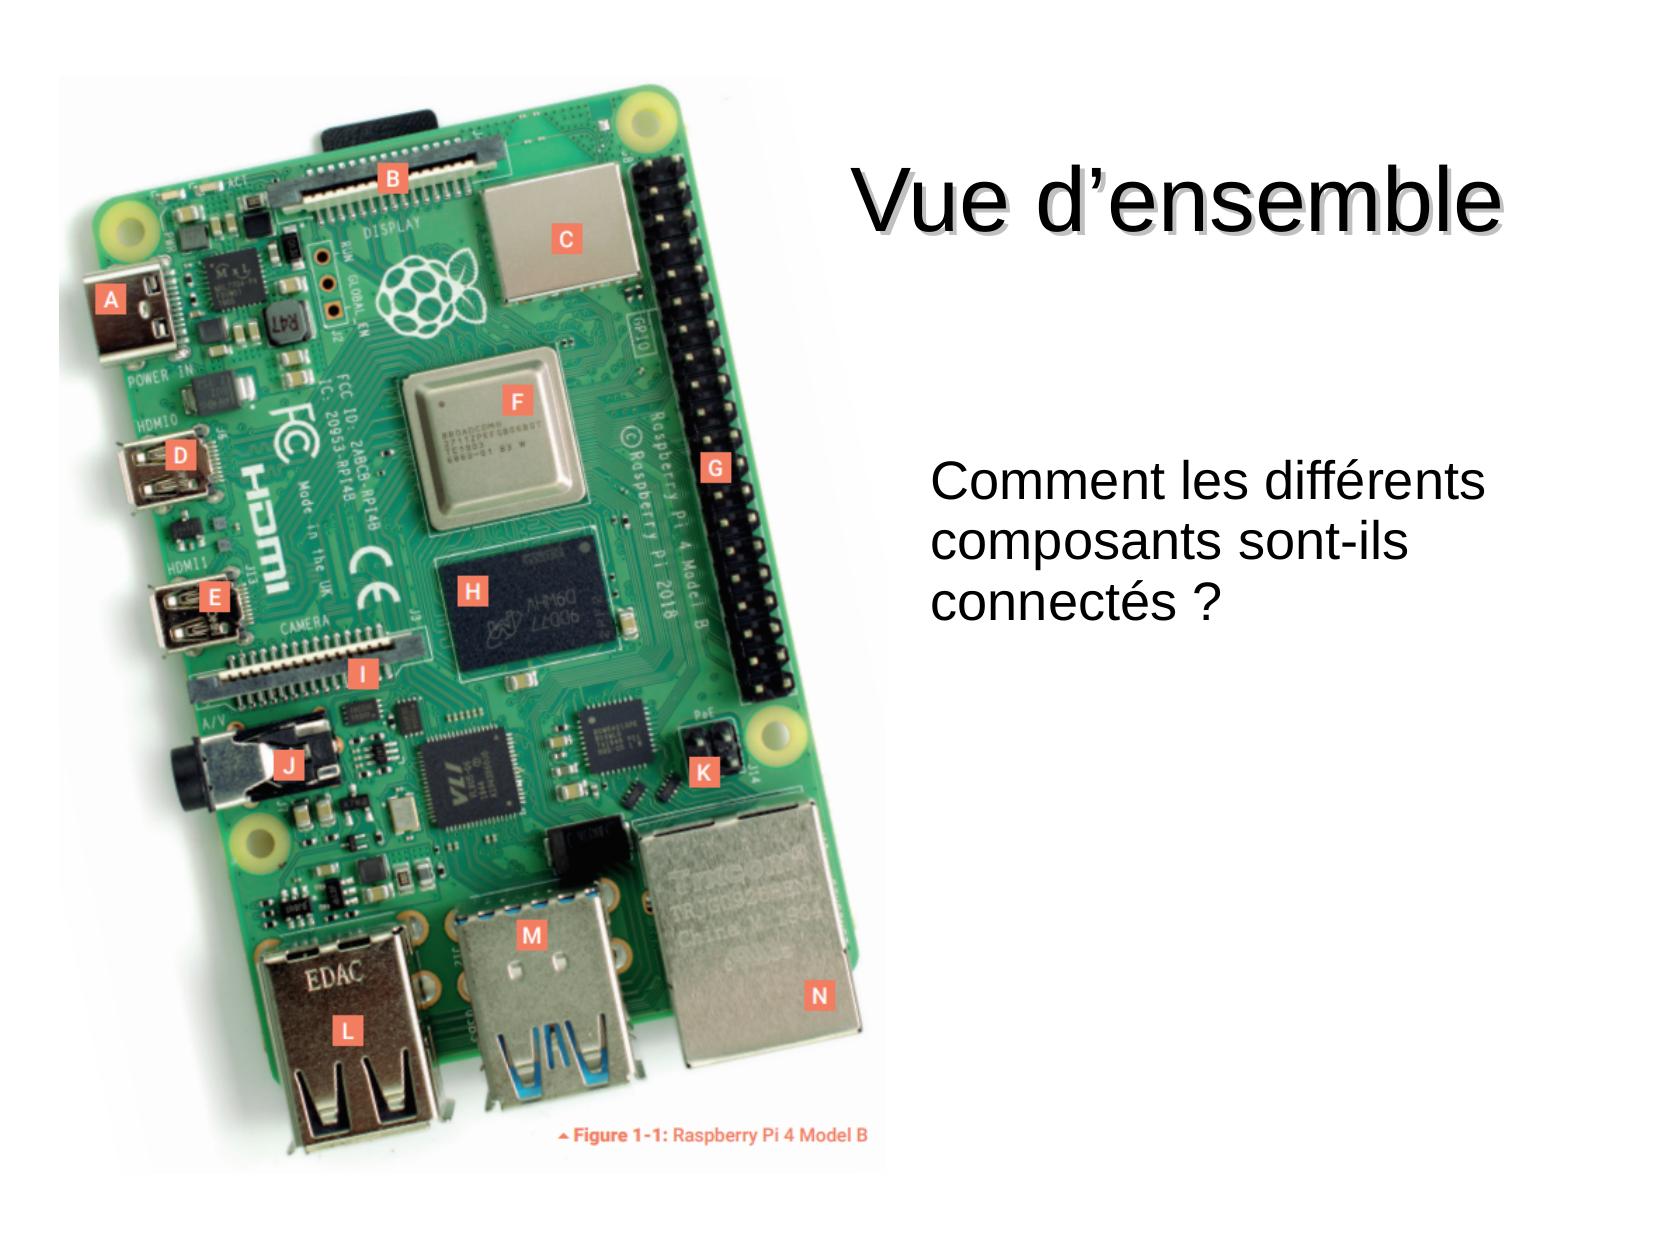

# Vue d’ensemble
Comment les différents composants sont-ils connectés ?